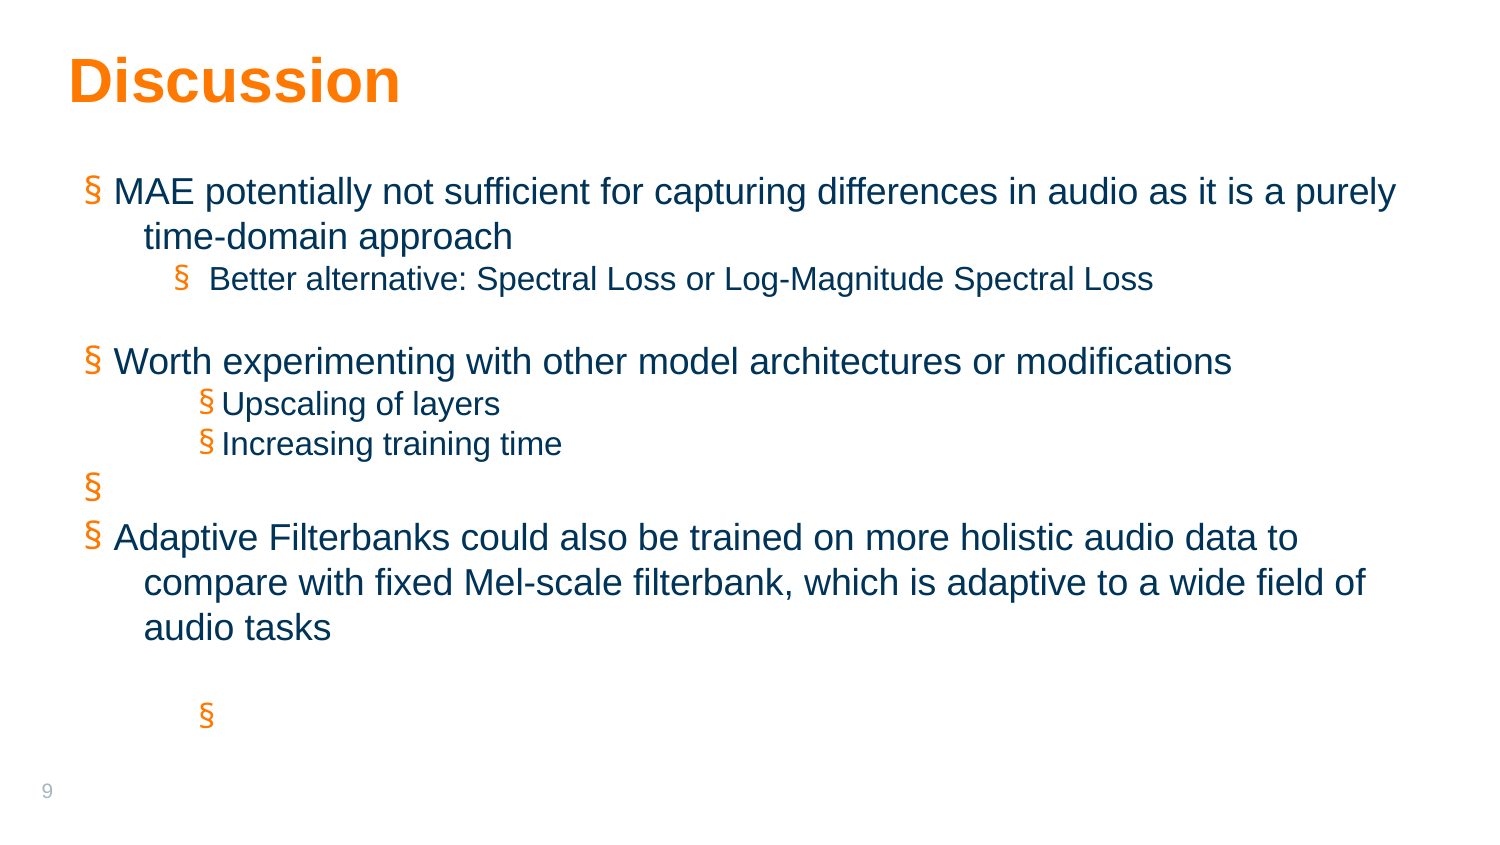

# Discussion
MAE potentially not sufficient for capturing differences in audio as it is a purely time-domain approach
Better alternative: Spectral Loss or Log-Magnitude Spectral Loss
Worth experimenting with other model architectures or modifications
Upscaling of layers
Increasing training time
Adaptive Filterbanks could also be trained on more holistic audio data to compare with fixed Mel-scale filterbank, which is adaptive to a wide field of audio tasks